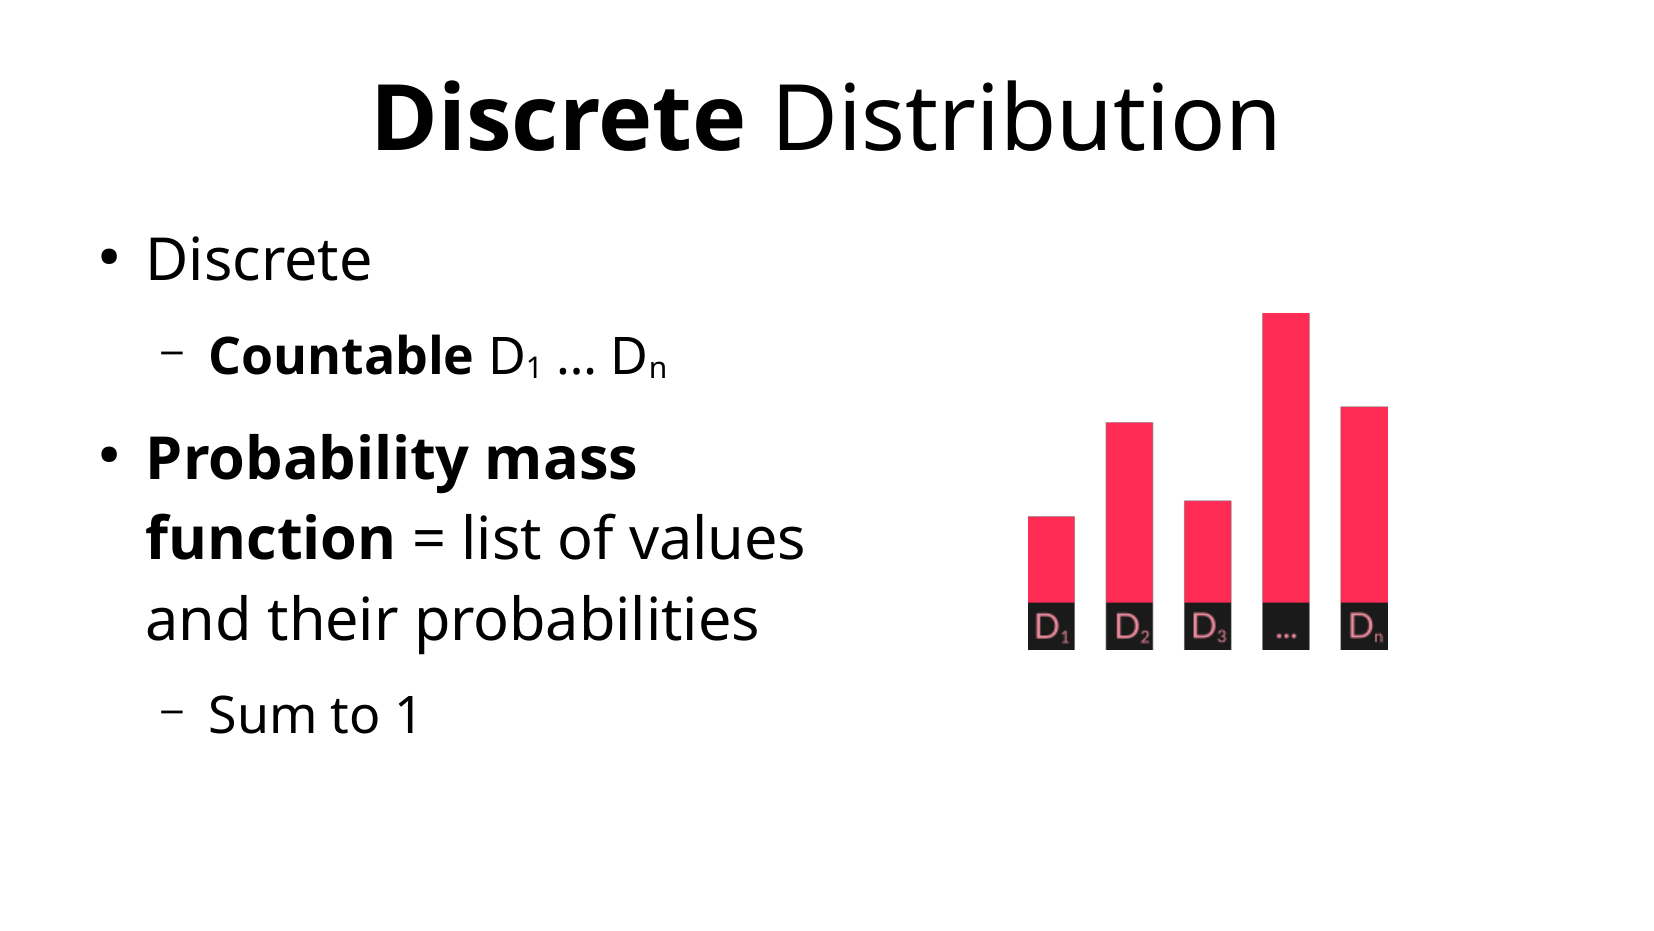

# Discrete Distribution
Discrete
Countable D1 … Dn
Probability mass function = list of values and their probabilities
Sum to 1